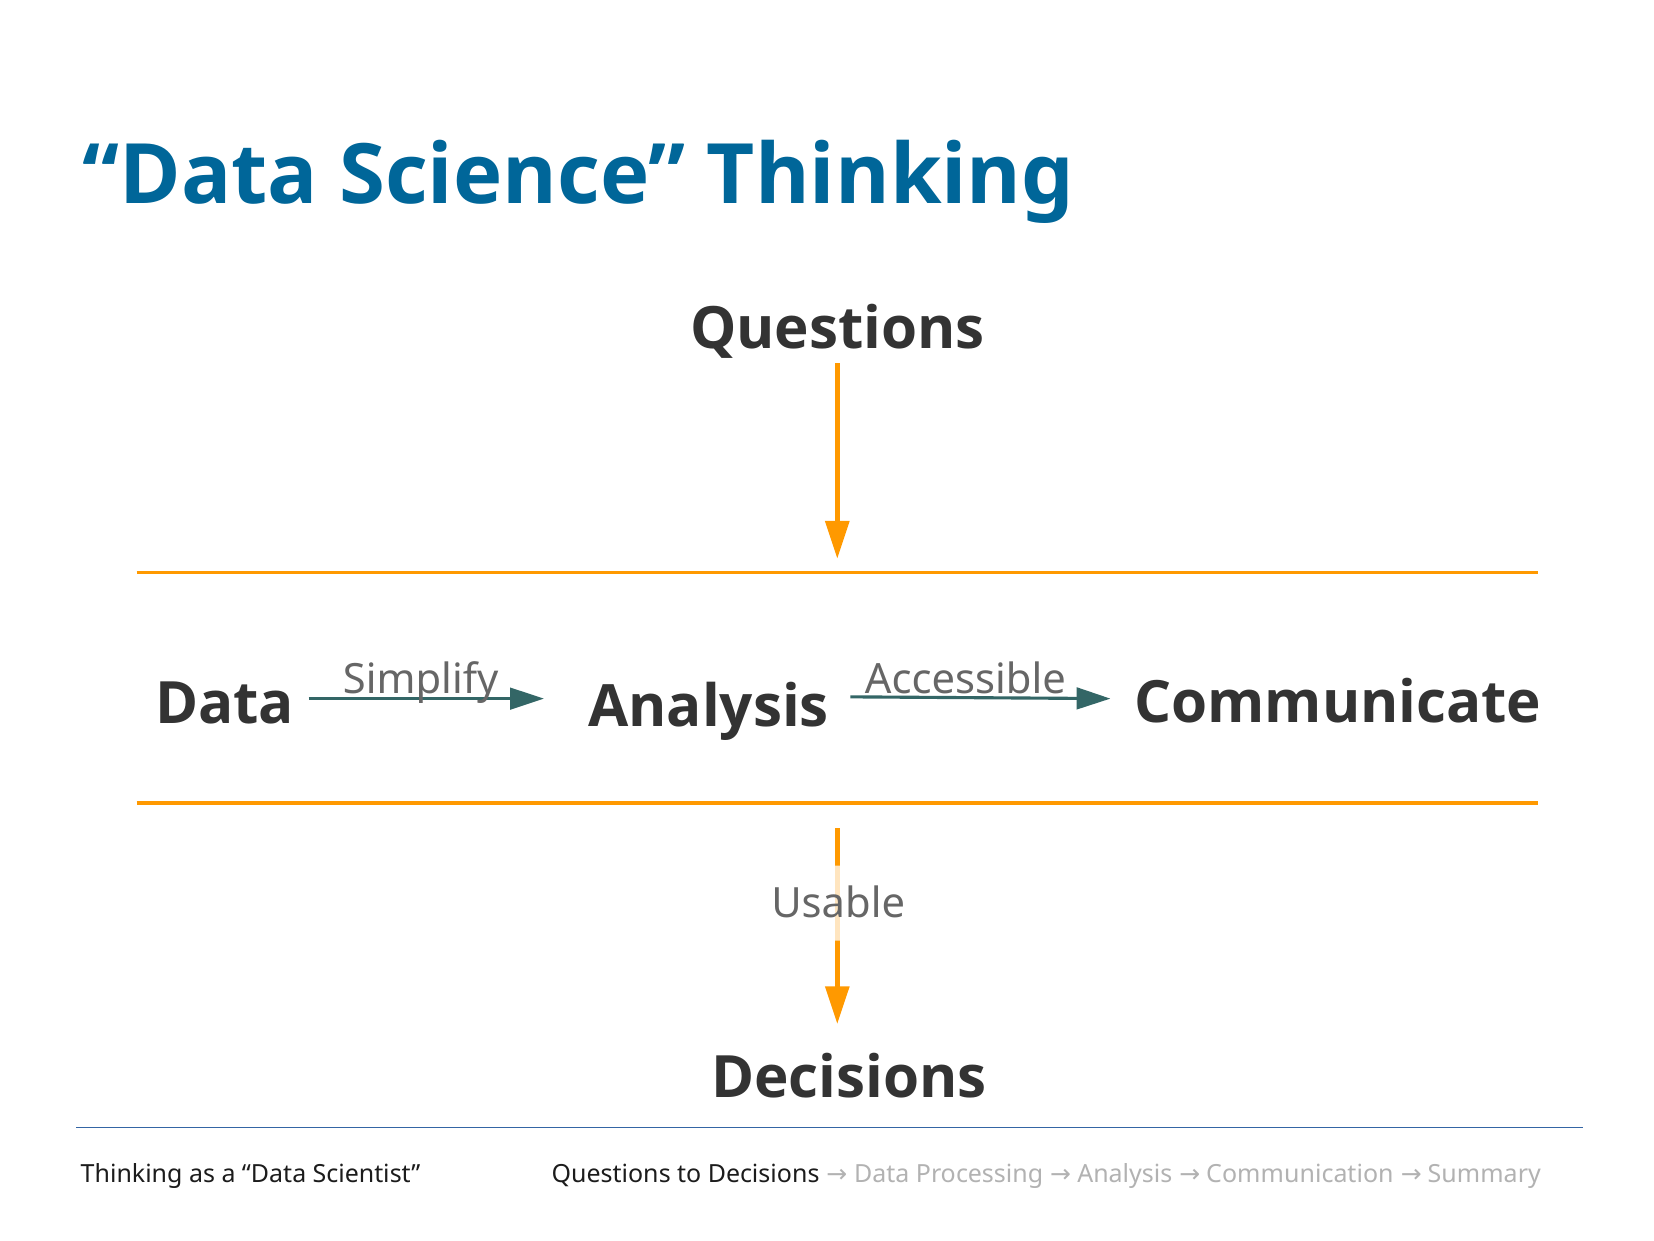

# “Data Science” Thinking
Questions
Simplify
Accessible
Communicate
Data
Analysis
Usable
Decisions
Thinking as a “Data Scientist”
Questions to Decisions → Data Processing → Analysis → Communication → Summary